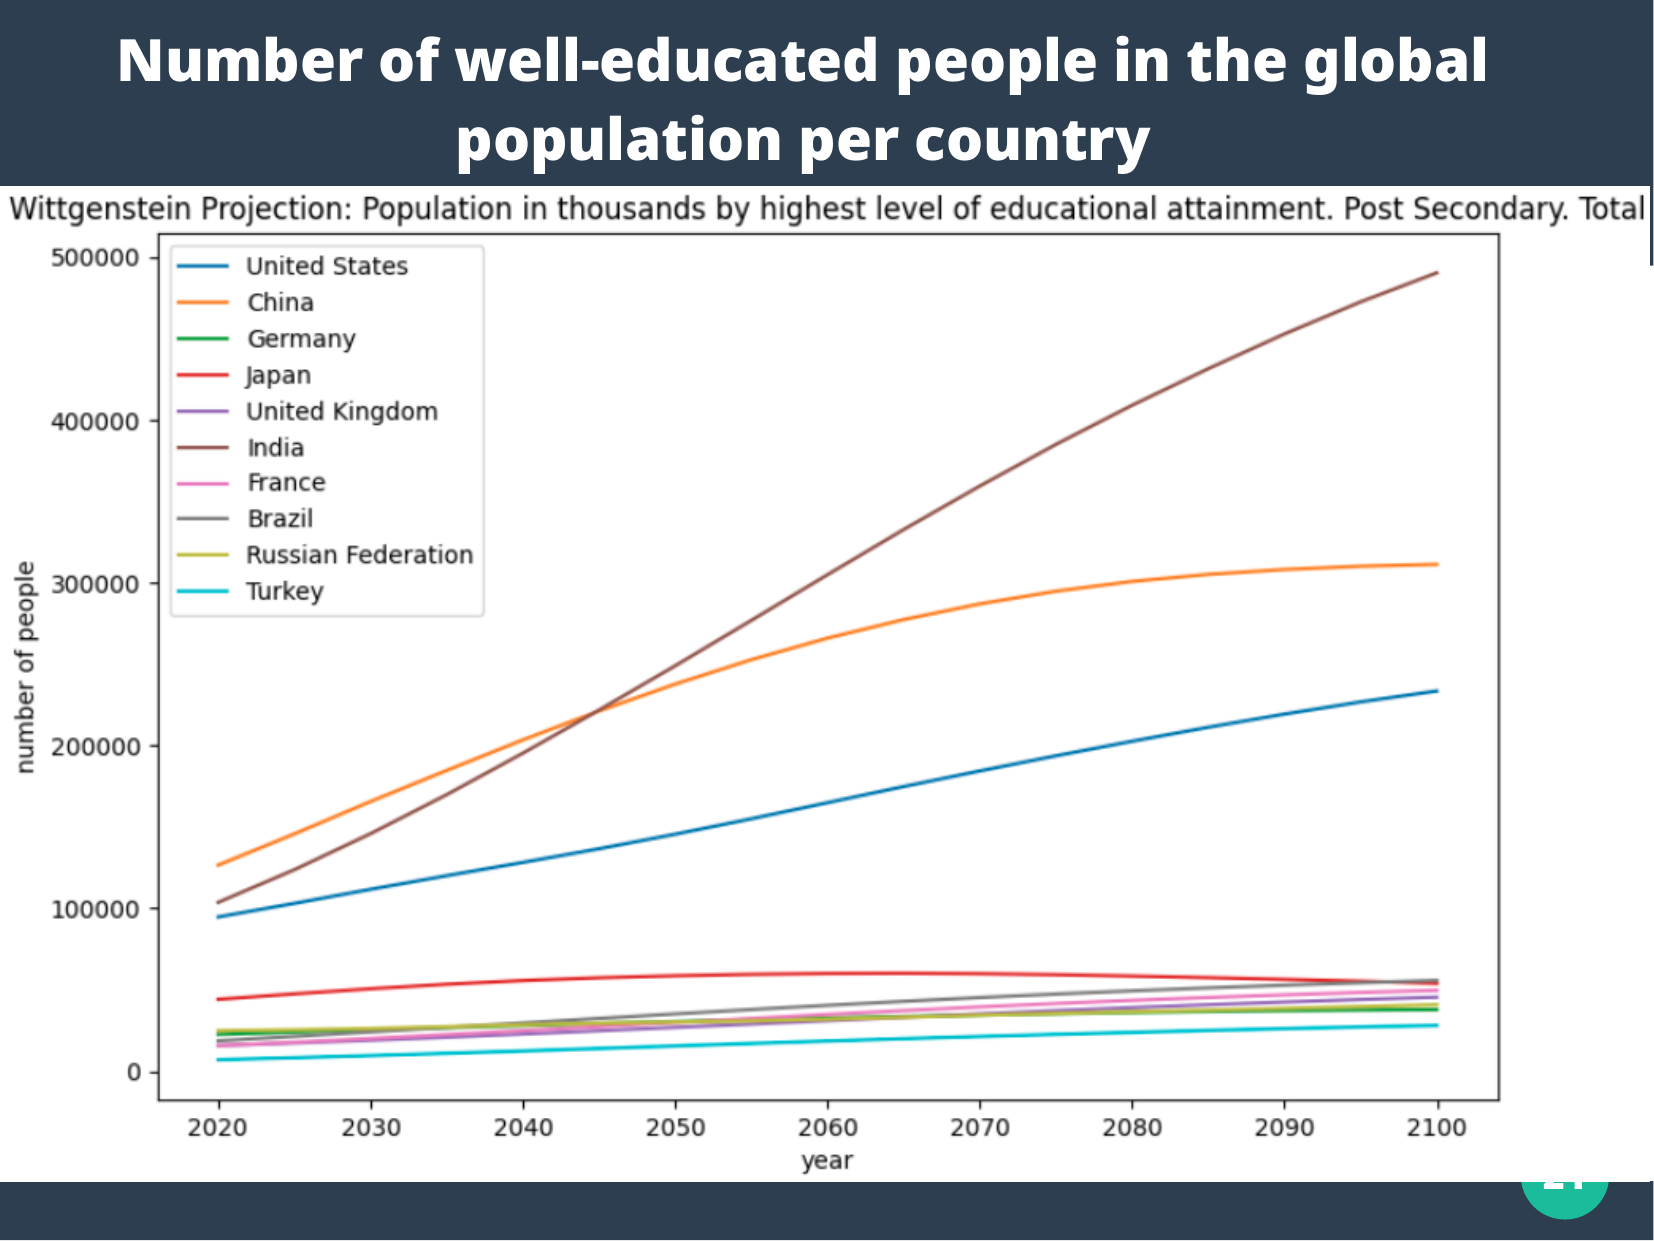

# Number of well-educated people in the global population per country
21